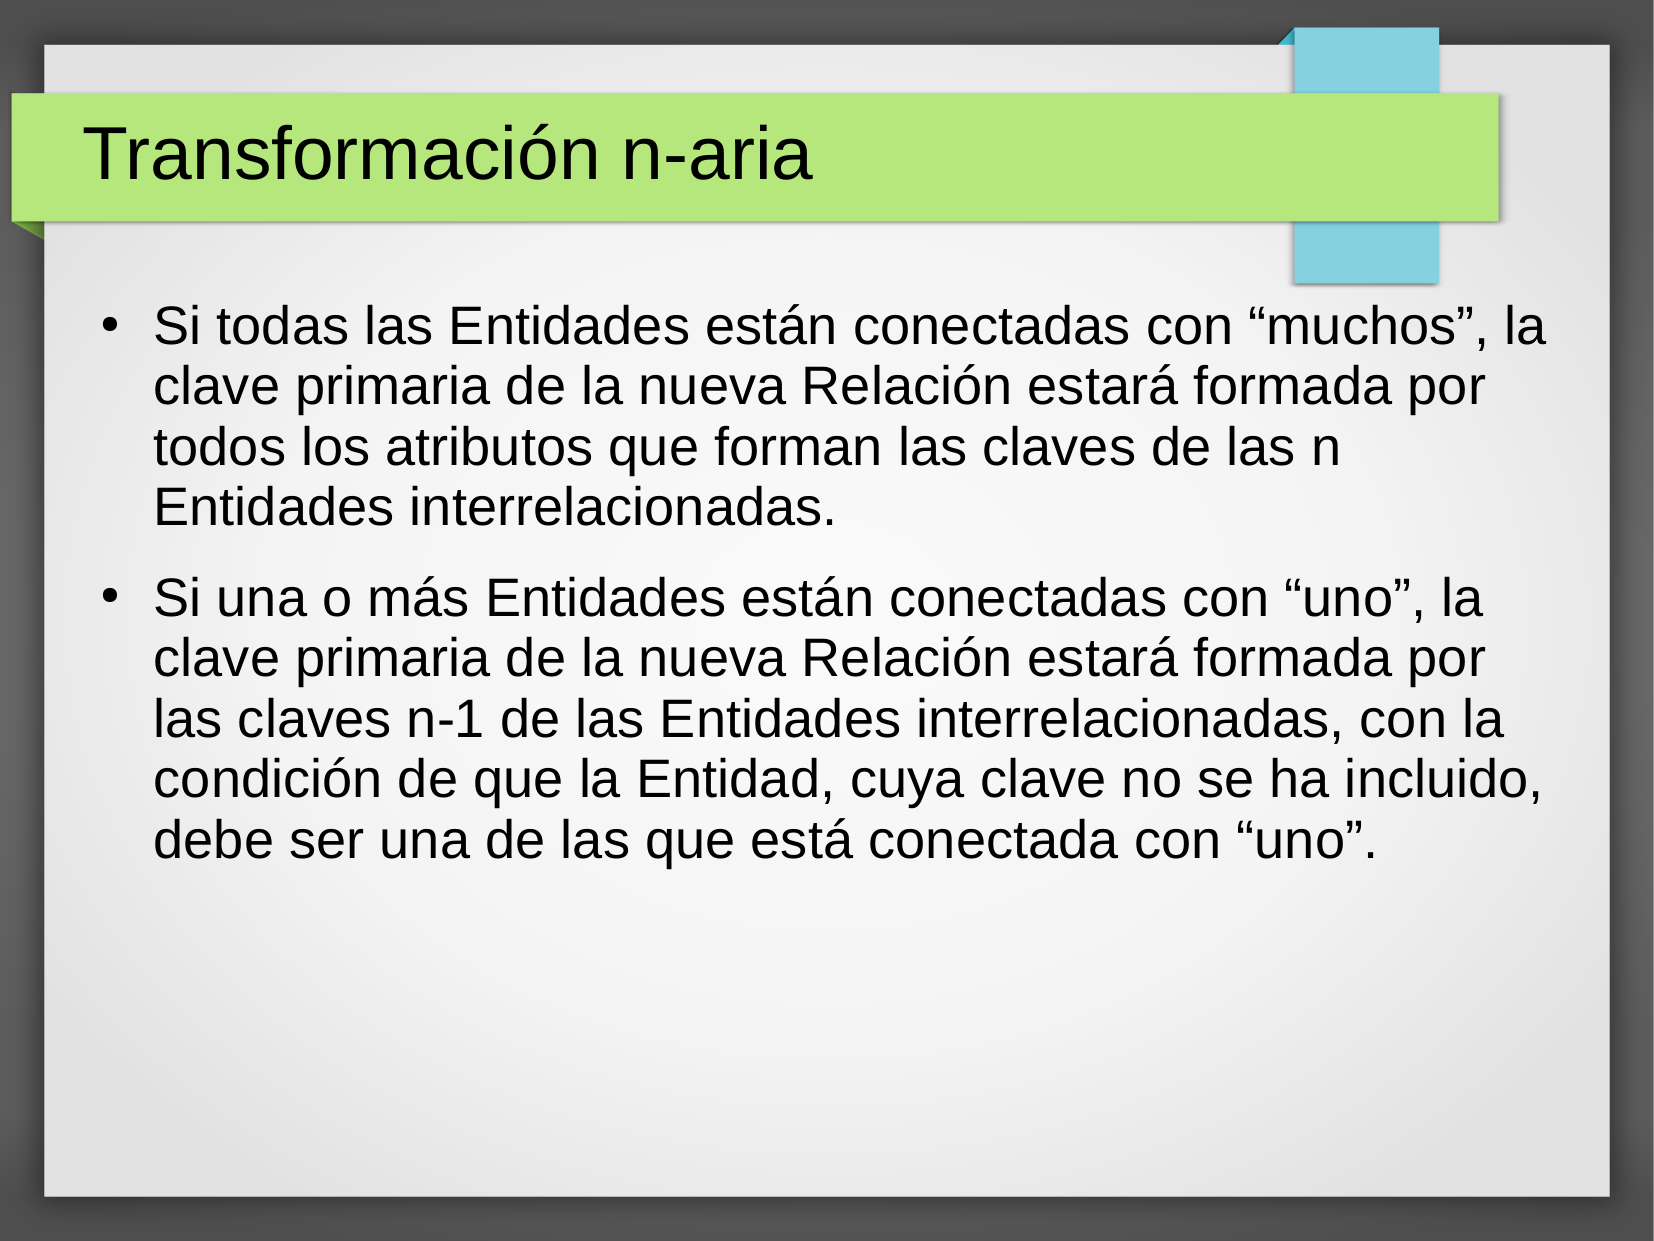

# Transformación n-aria
Si todas las Entidades están conectadas con “muchos”, la clave primaria de la nueva Relación estará formada por todos los atributos que forman las claves de las n Entidades interrelacionadas.
Si una o más Entidades están conectadas con “uno”, la clave primaria de la nueva Relación estará formada por las claves n-1 de las Entidades interrelacionadas, con la condición de que la Entidad, cuya clave no se ha incluido, debe ser una de las que está conectada con “uno”.